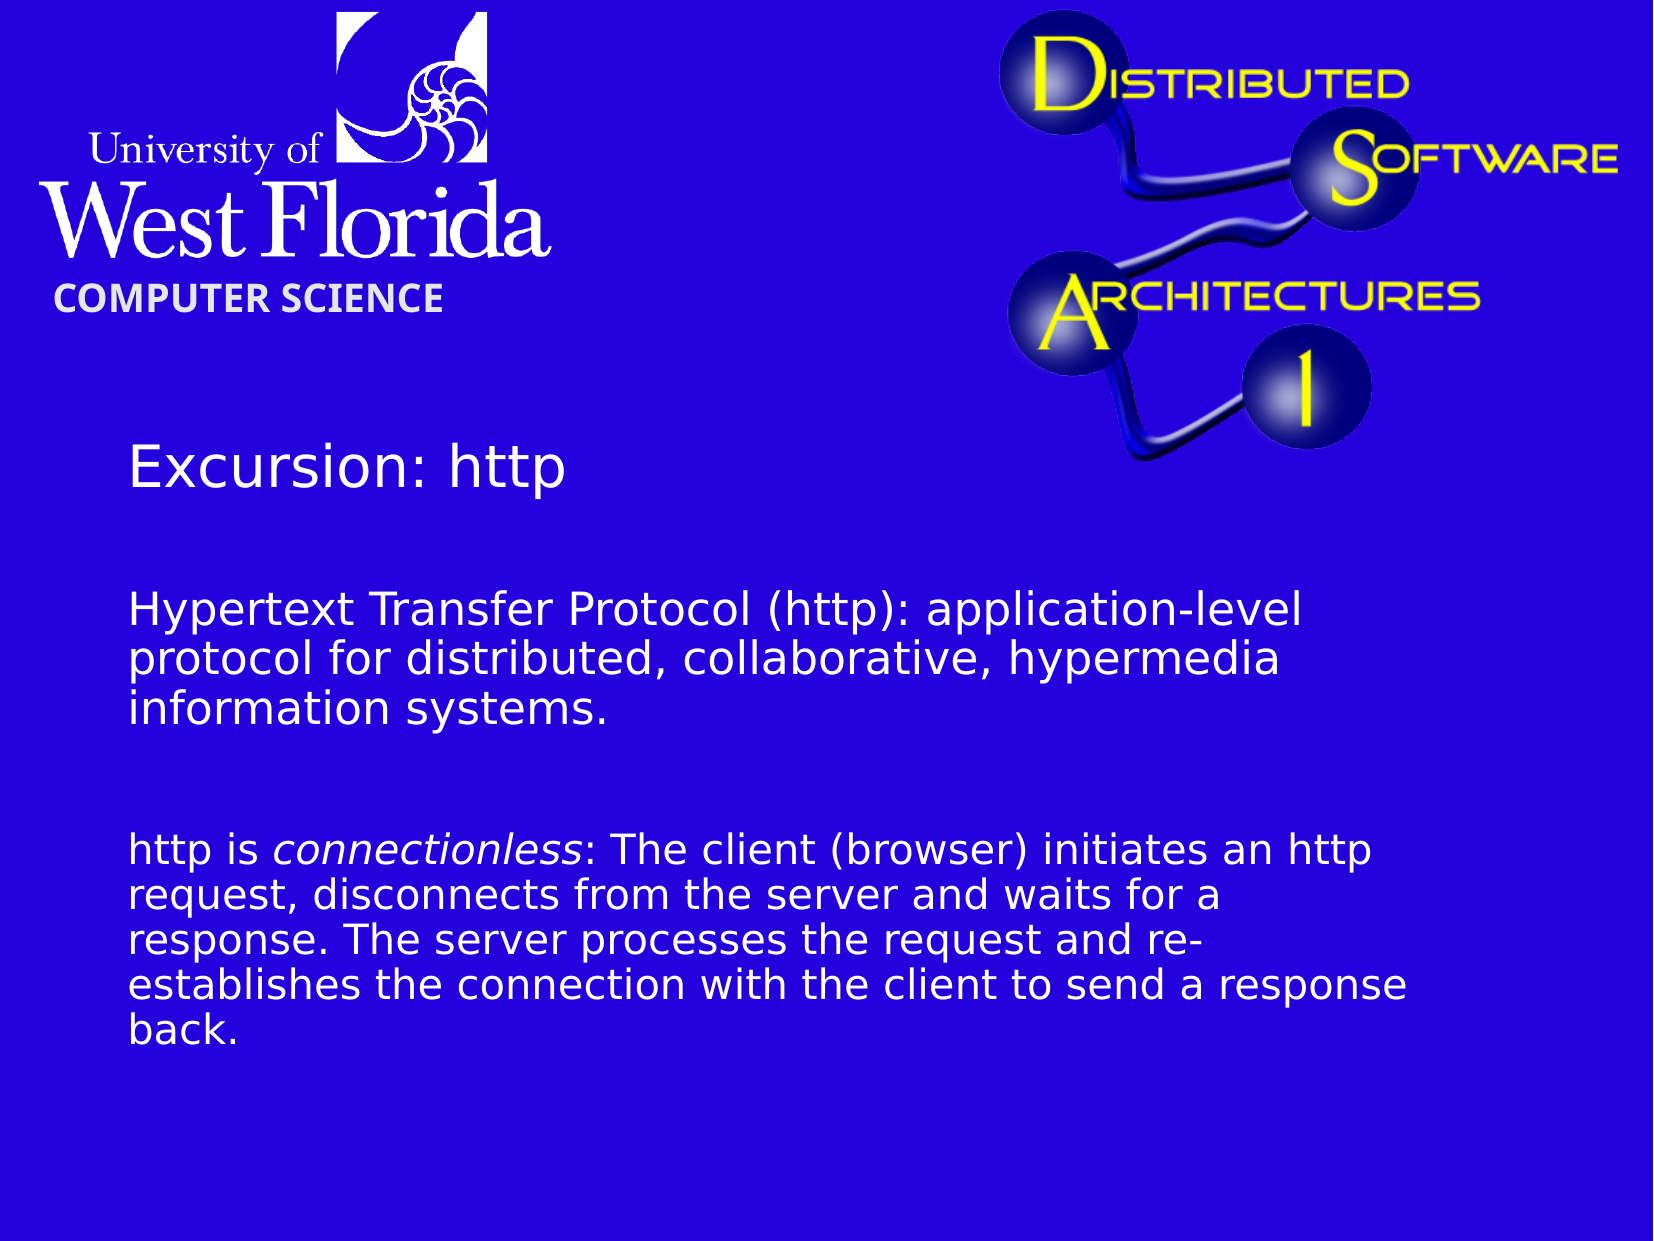

COMPUTER SCIENCE
Excursion: http
Hypertext Transfer Protocol (http): application-level protocol for distributed, collaborative, hypermedia information systems.
http is connectionless: The client (browser) initiates an http request, disconnects from the server and waits for a response. The server processes the request and re-establishes the connection with the client to send a response back.